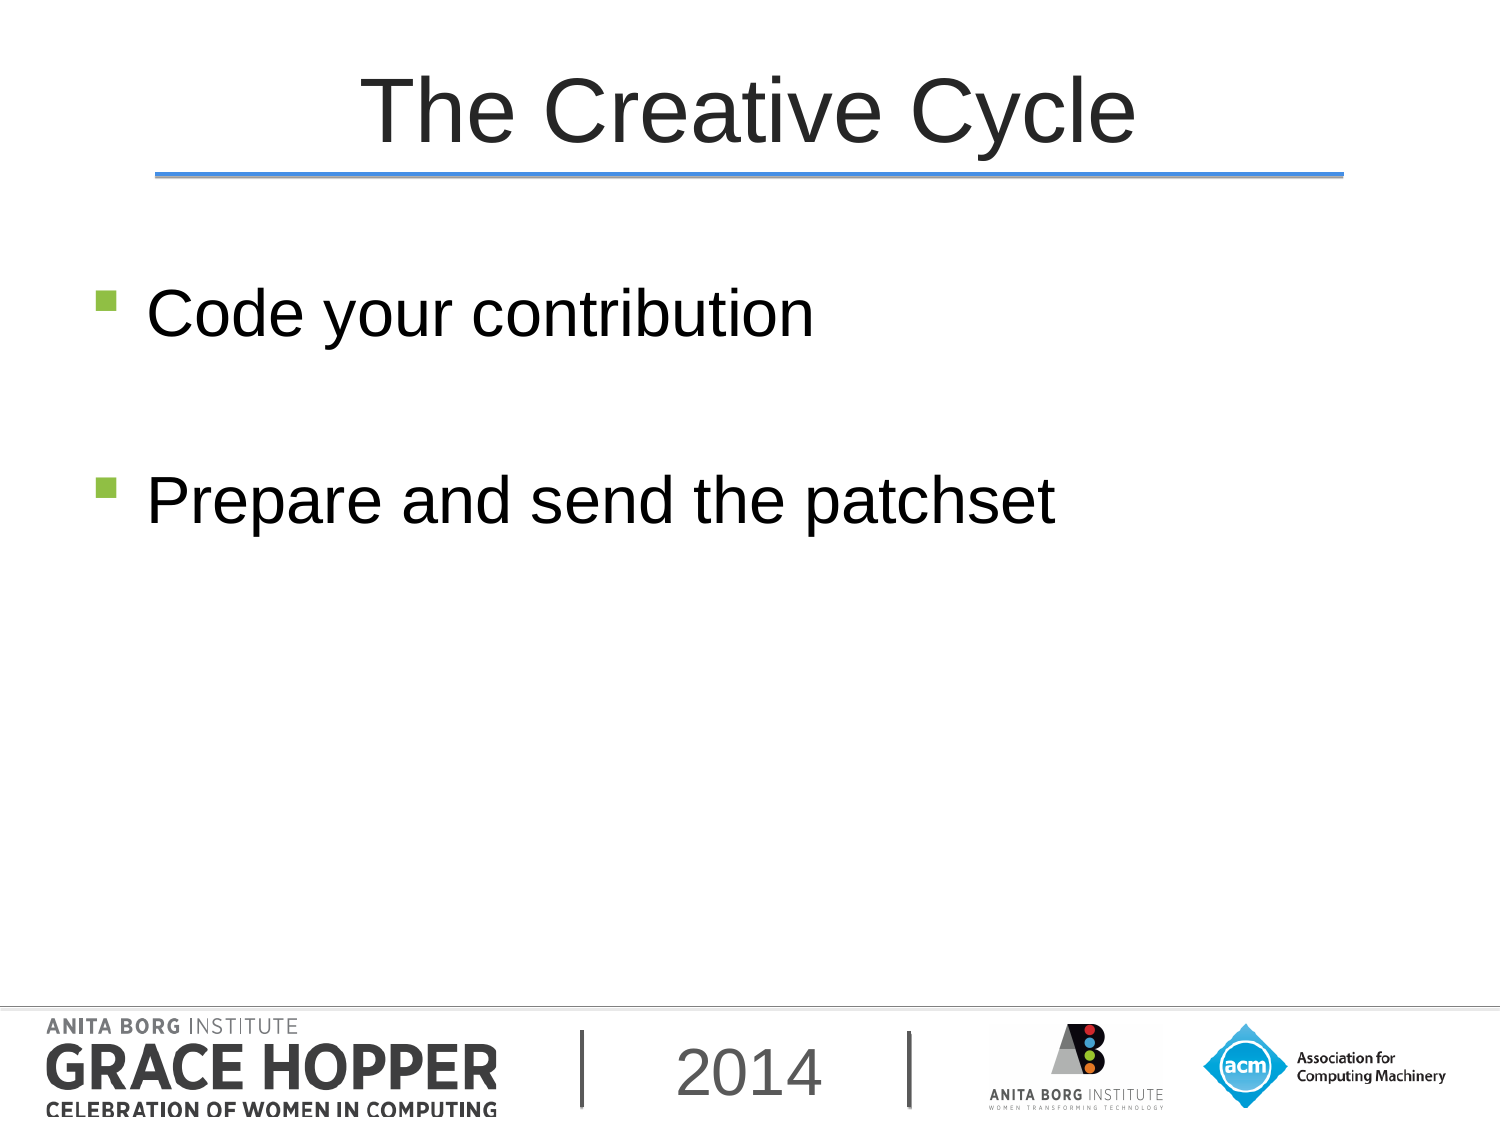

# The Creative Cycle
Code your contribution
Prepare and send the patchset